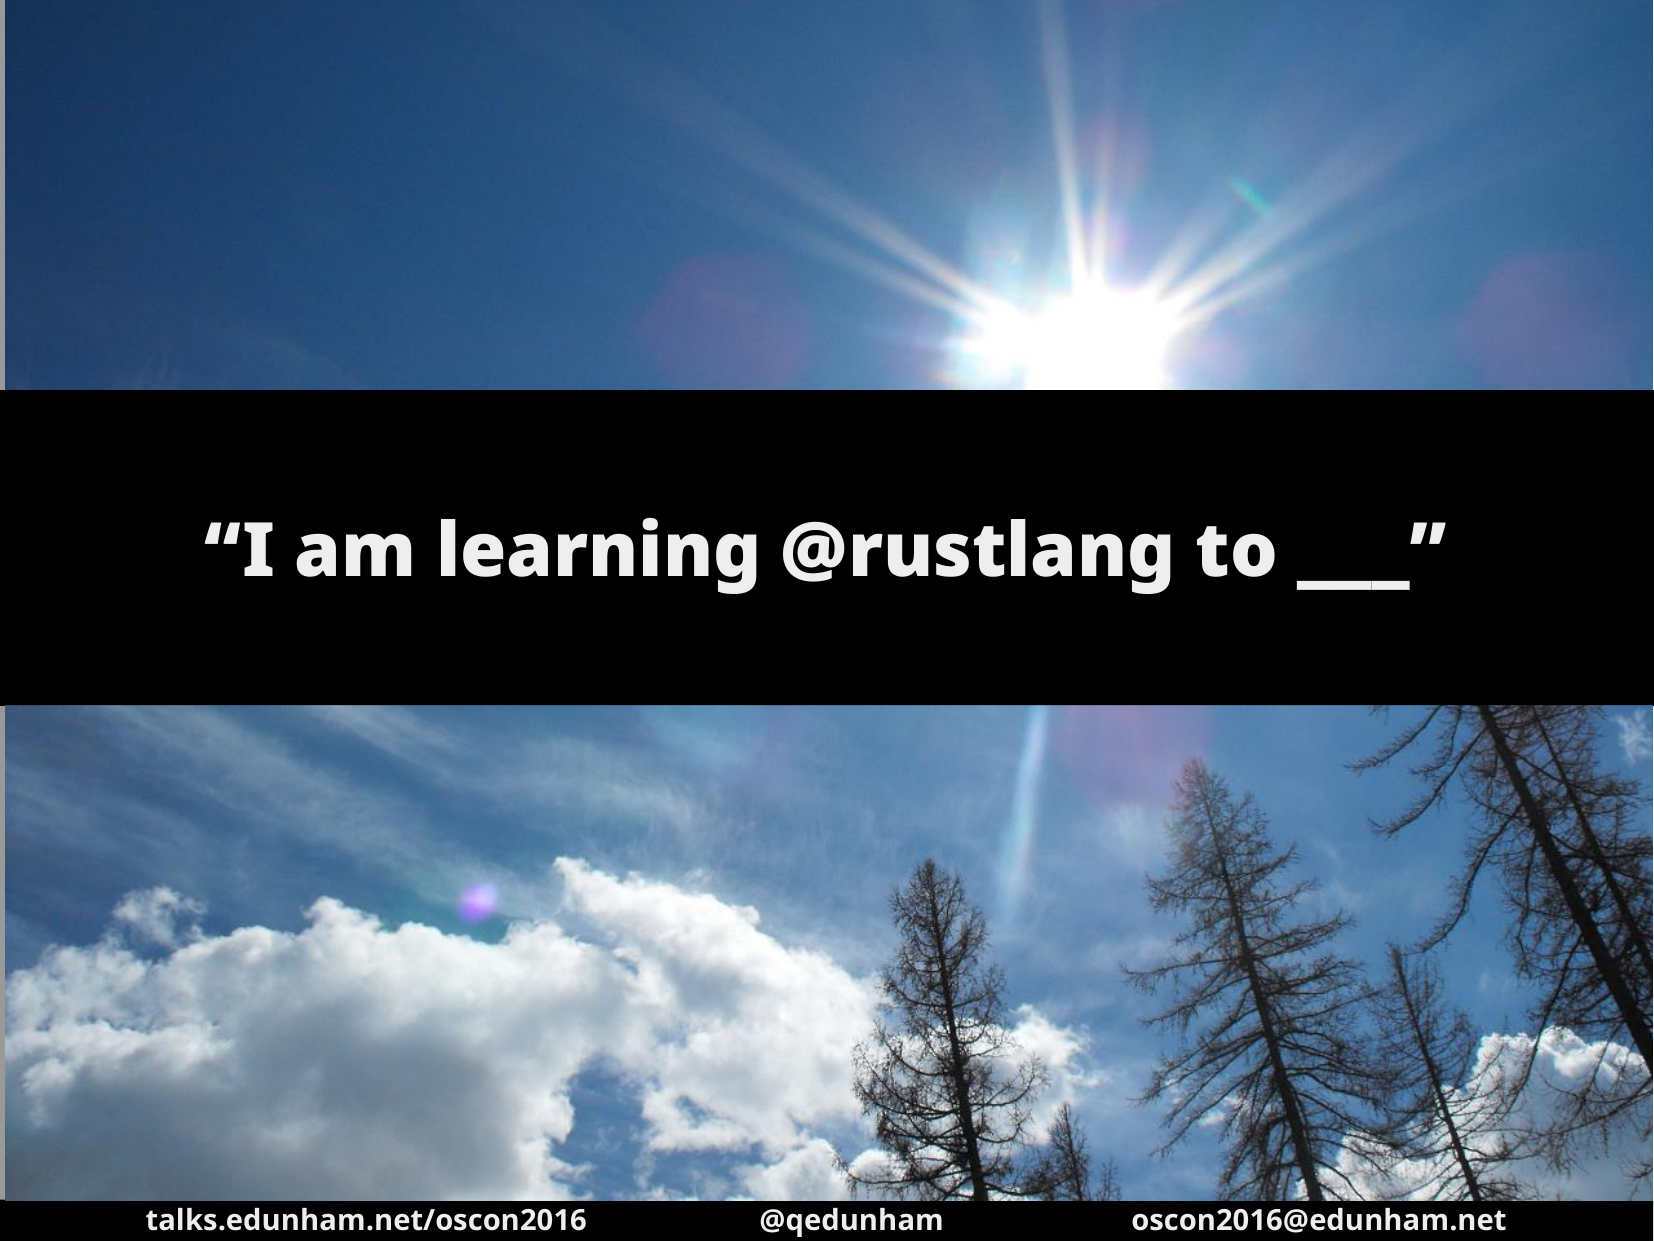

# “I am learning @rustlang to ___”